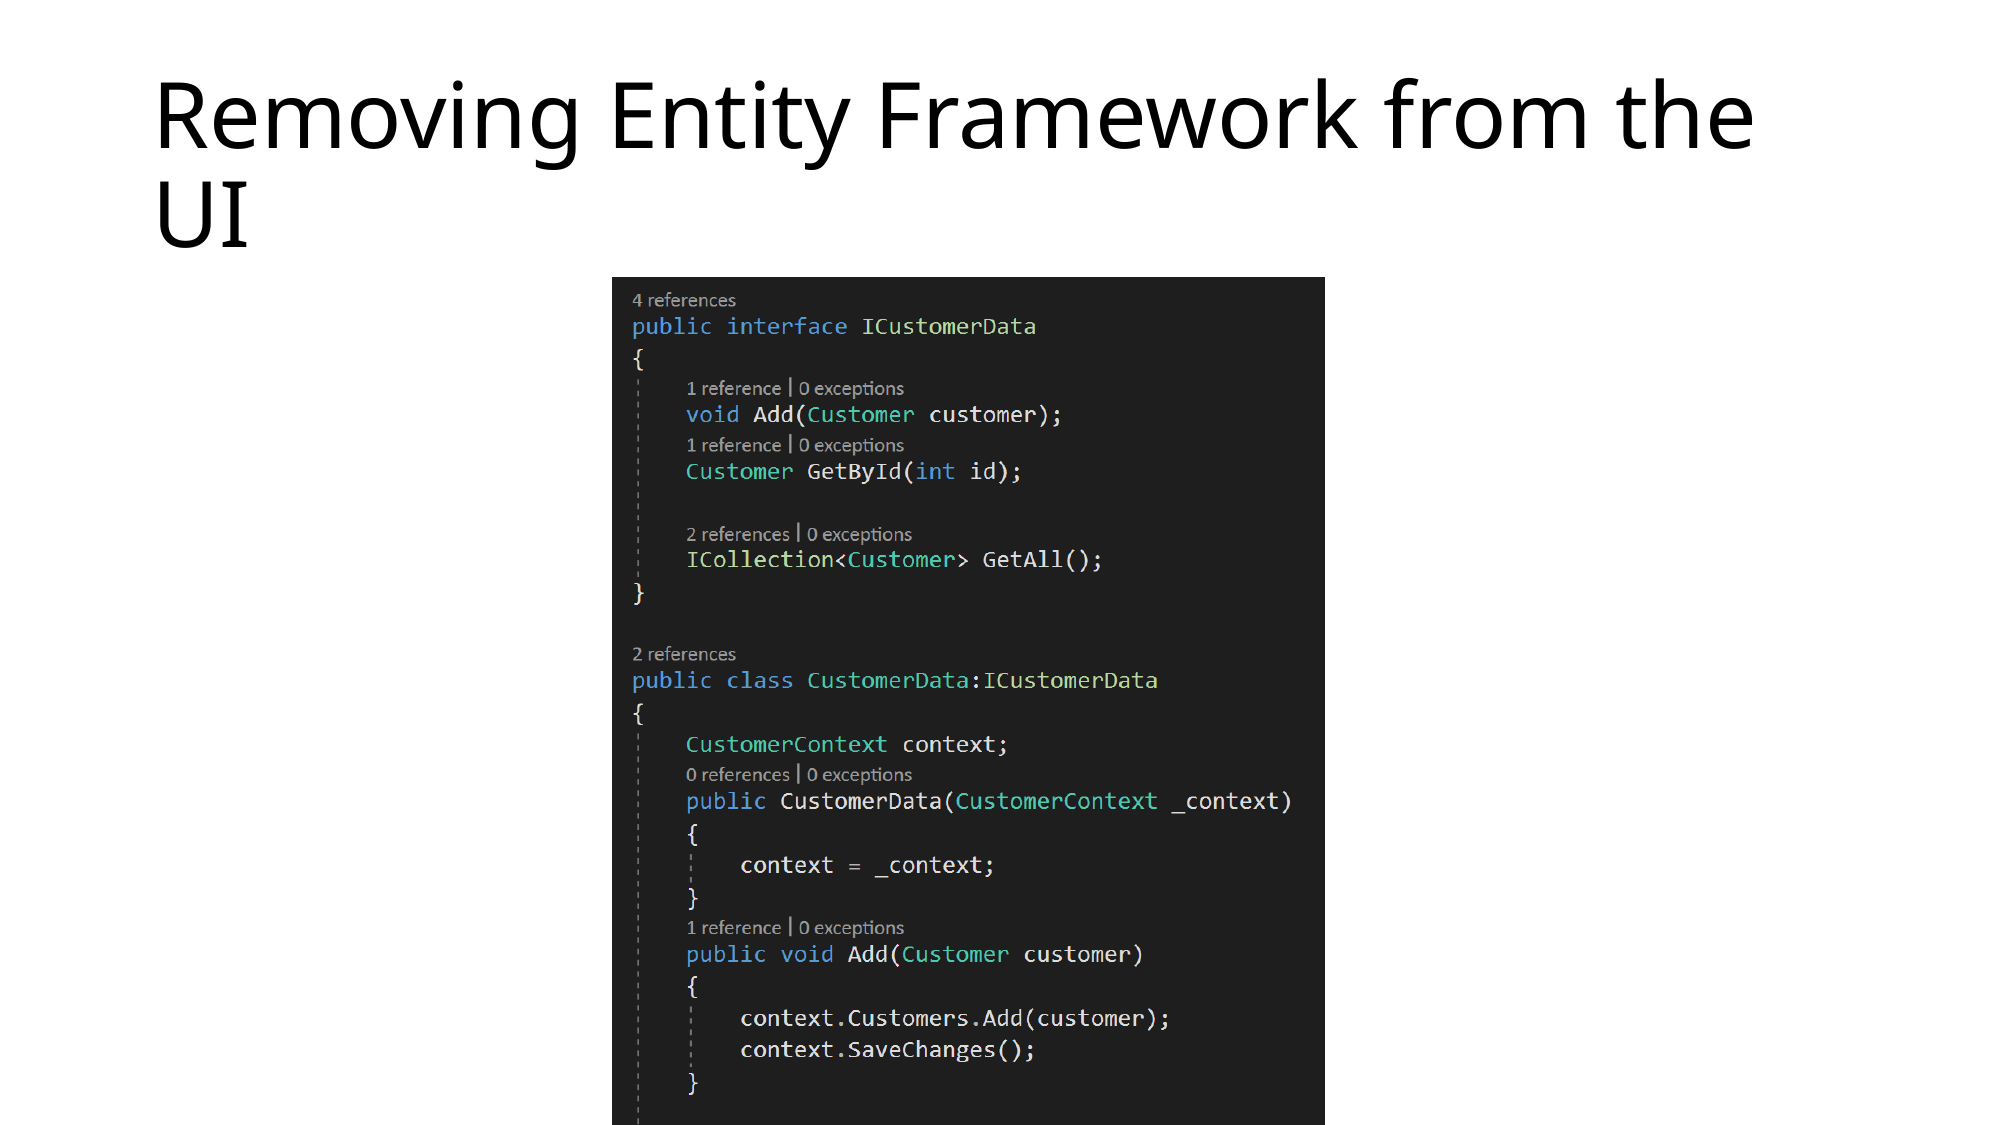

# Removing Entity Framework from the UI